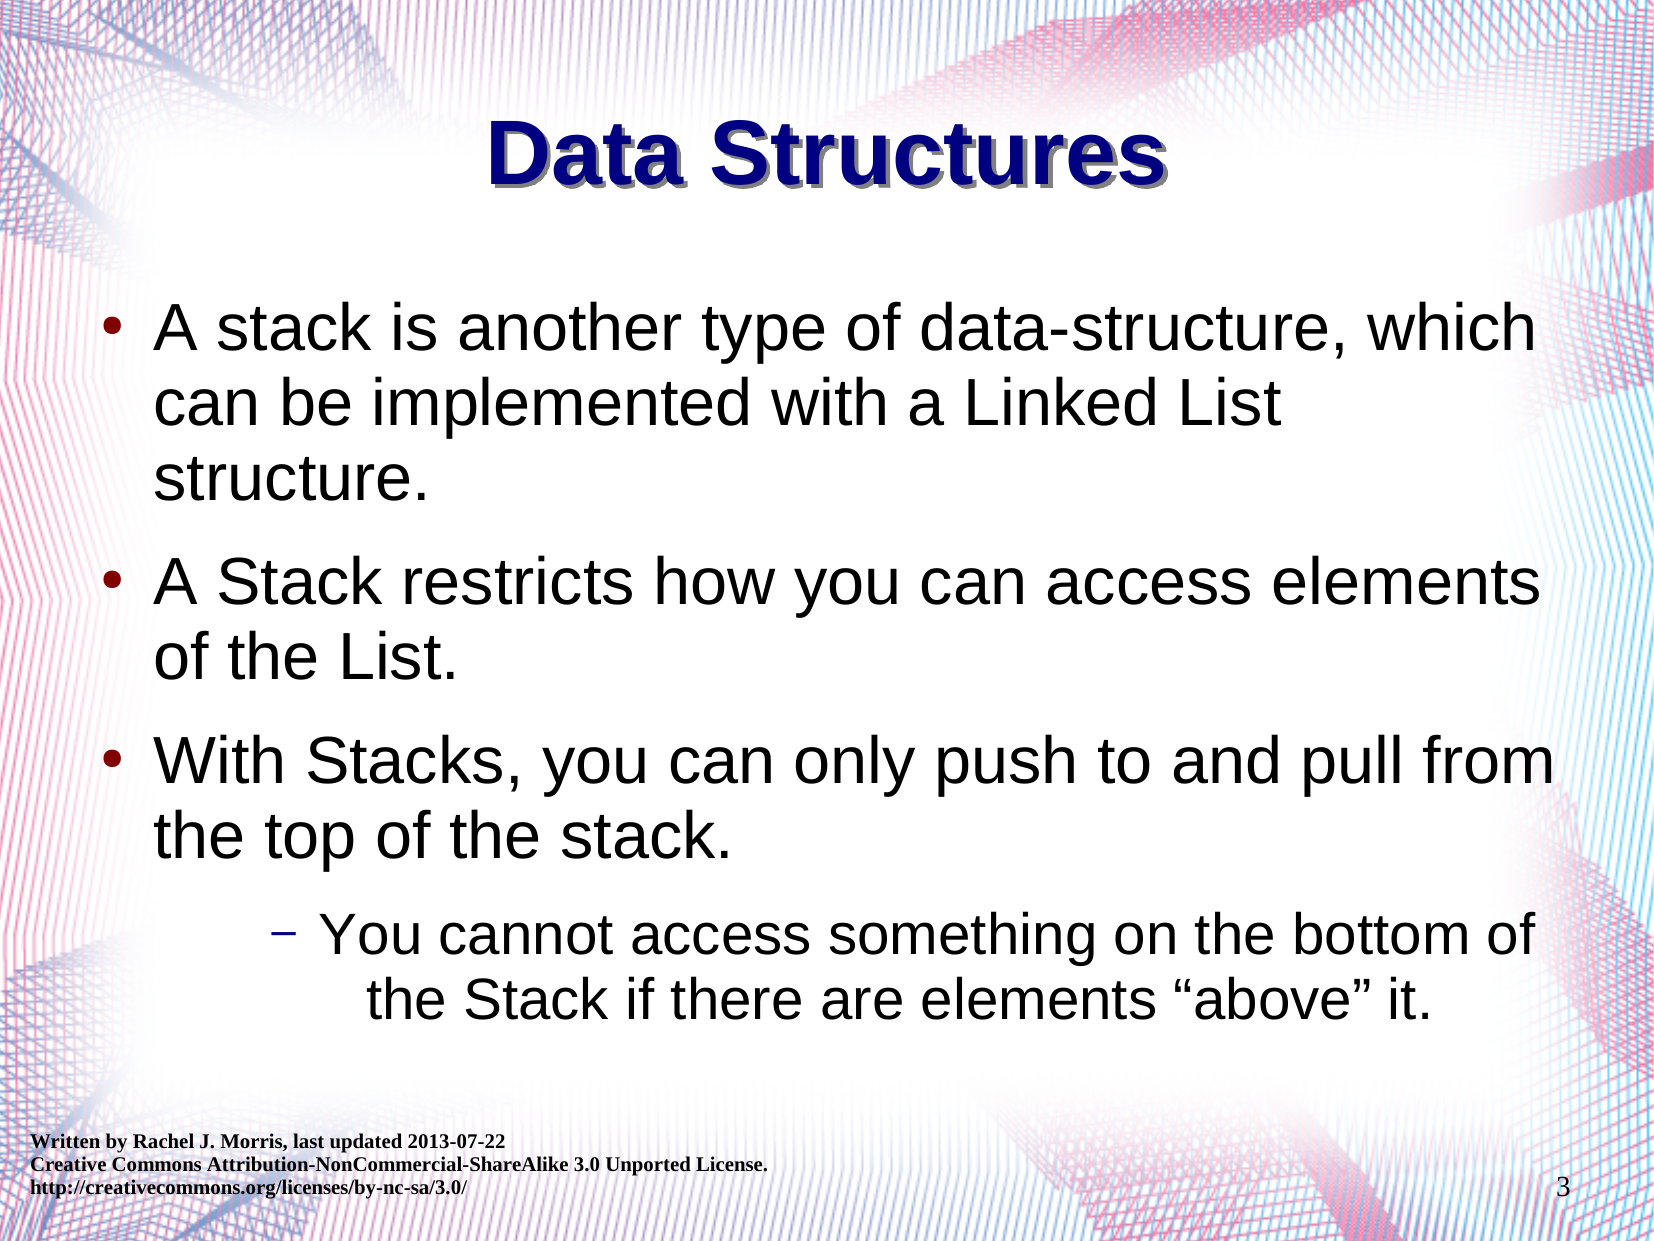

# Data Structures
A stack is another type of data-structure, which can be implemented with a Linked List structure.
A Stack restricts how you can access elements of the List.
With Stacks, you can only push to and pull from the top of the stack.
You cannot access something on the bottom of the Stack if there are elements “above” it.
3